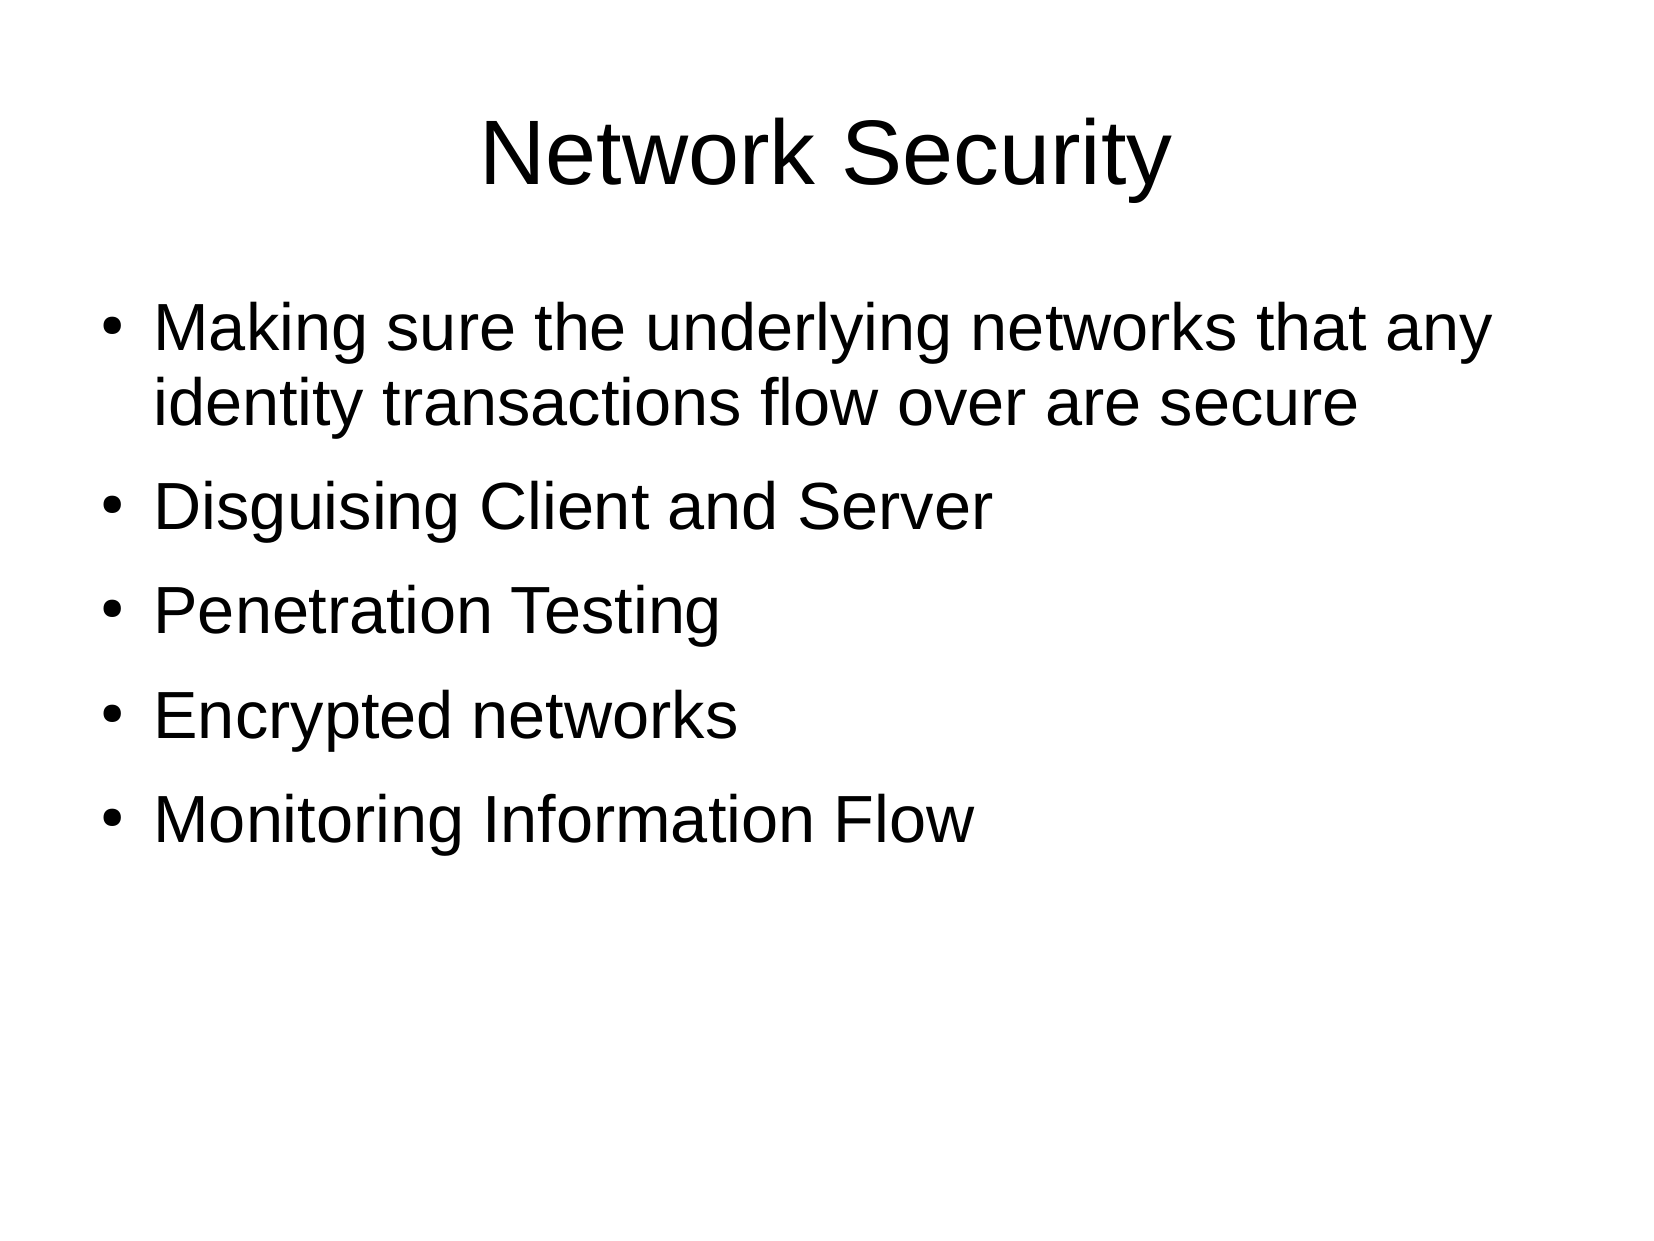

# Network Security
Making sure the underlying networks that any identity transactions flow over are secure
Disguising Client and Server
Penetration Testing
Encrypted networks
Monitoring Information Flow